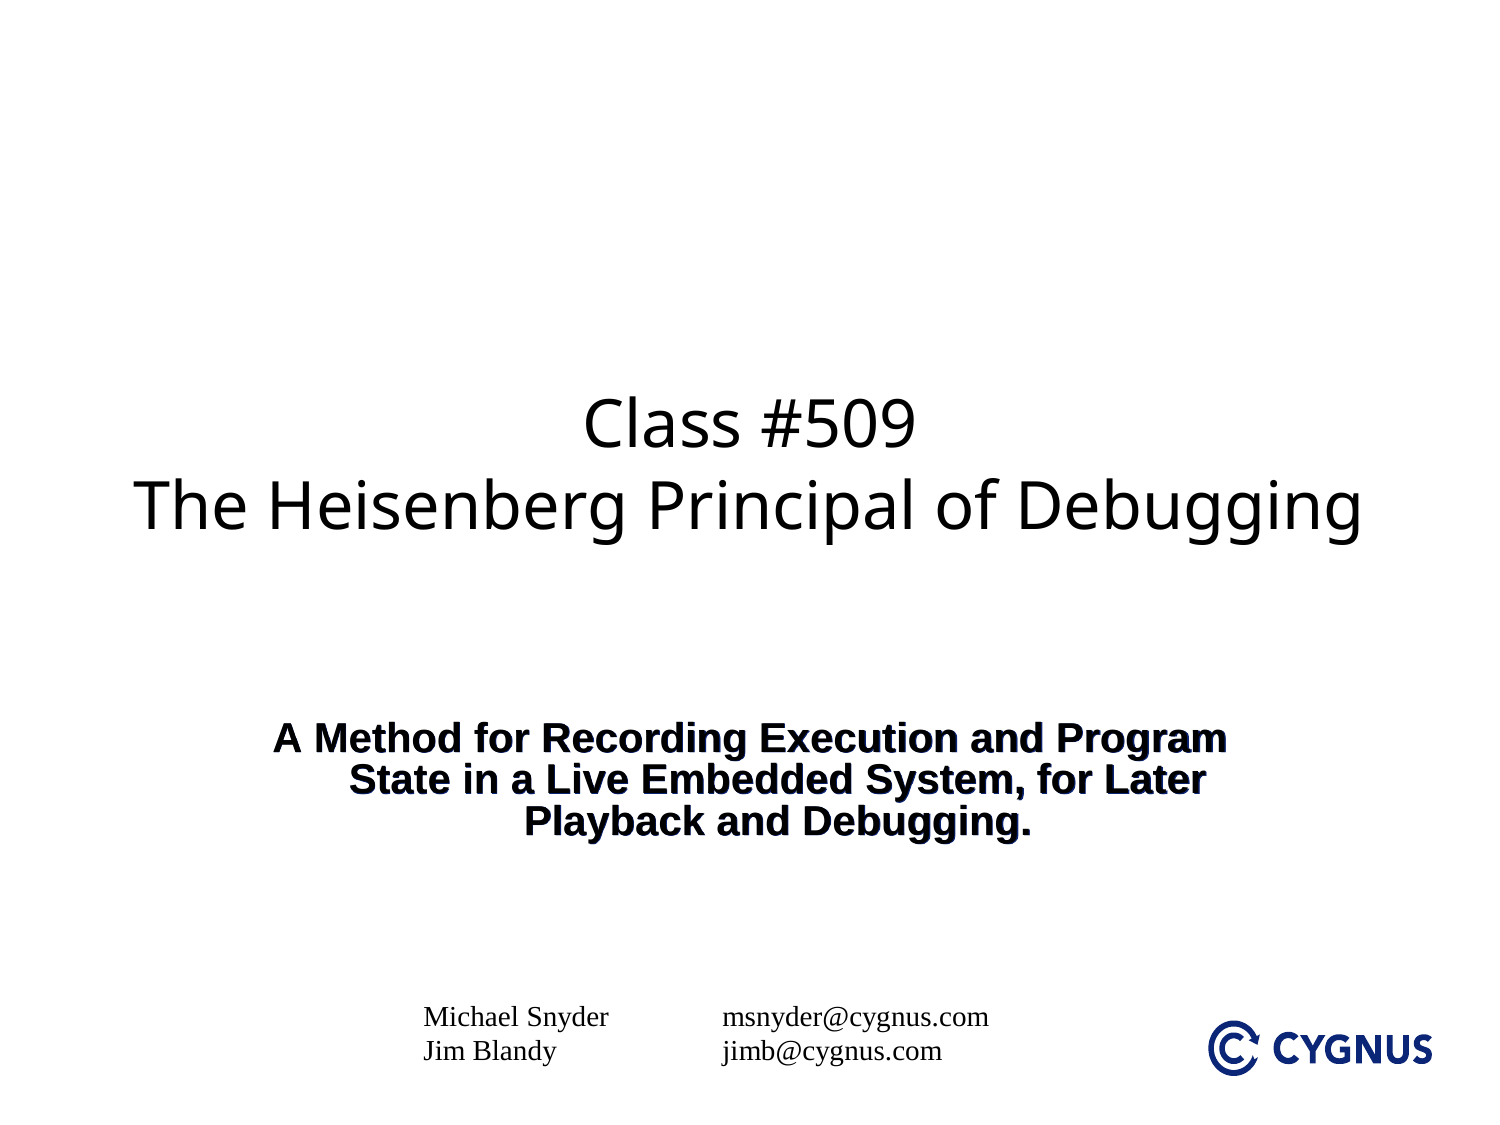

# Class #509 The Heisenberg Principal of Debugging
A Method for Recording Execution and Program State in a Live Embedded System, for Later Playback and Debugging.
1